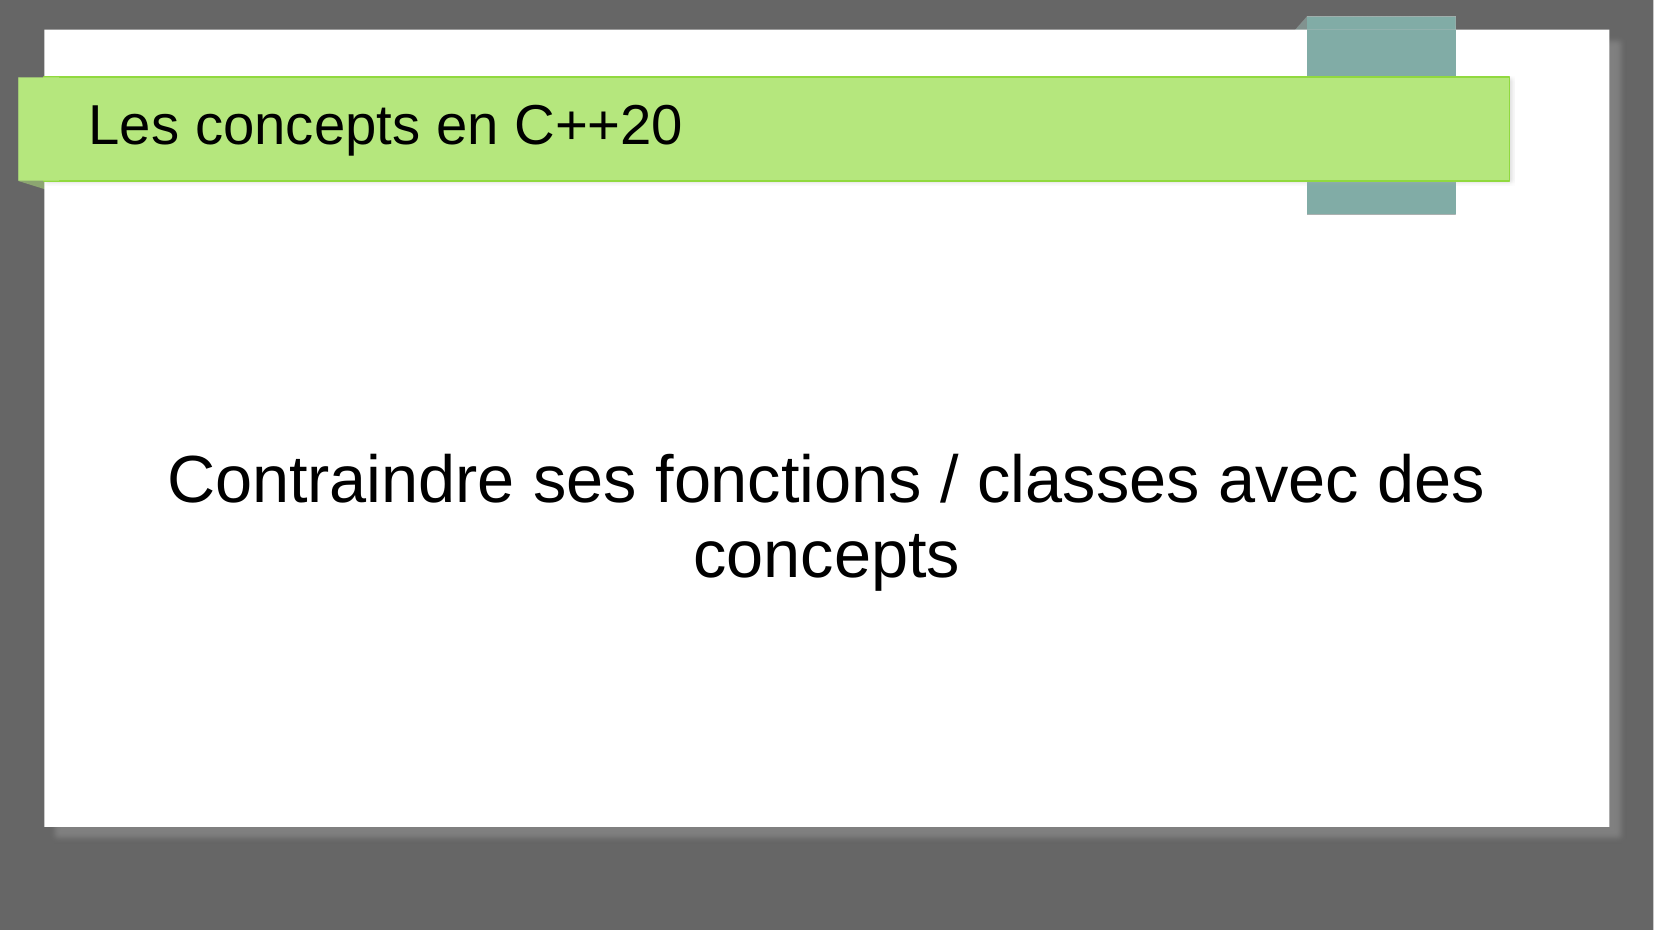

# Les concepts en C++20
Contraindre ses fonctions / classes avec des concepts